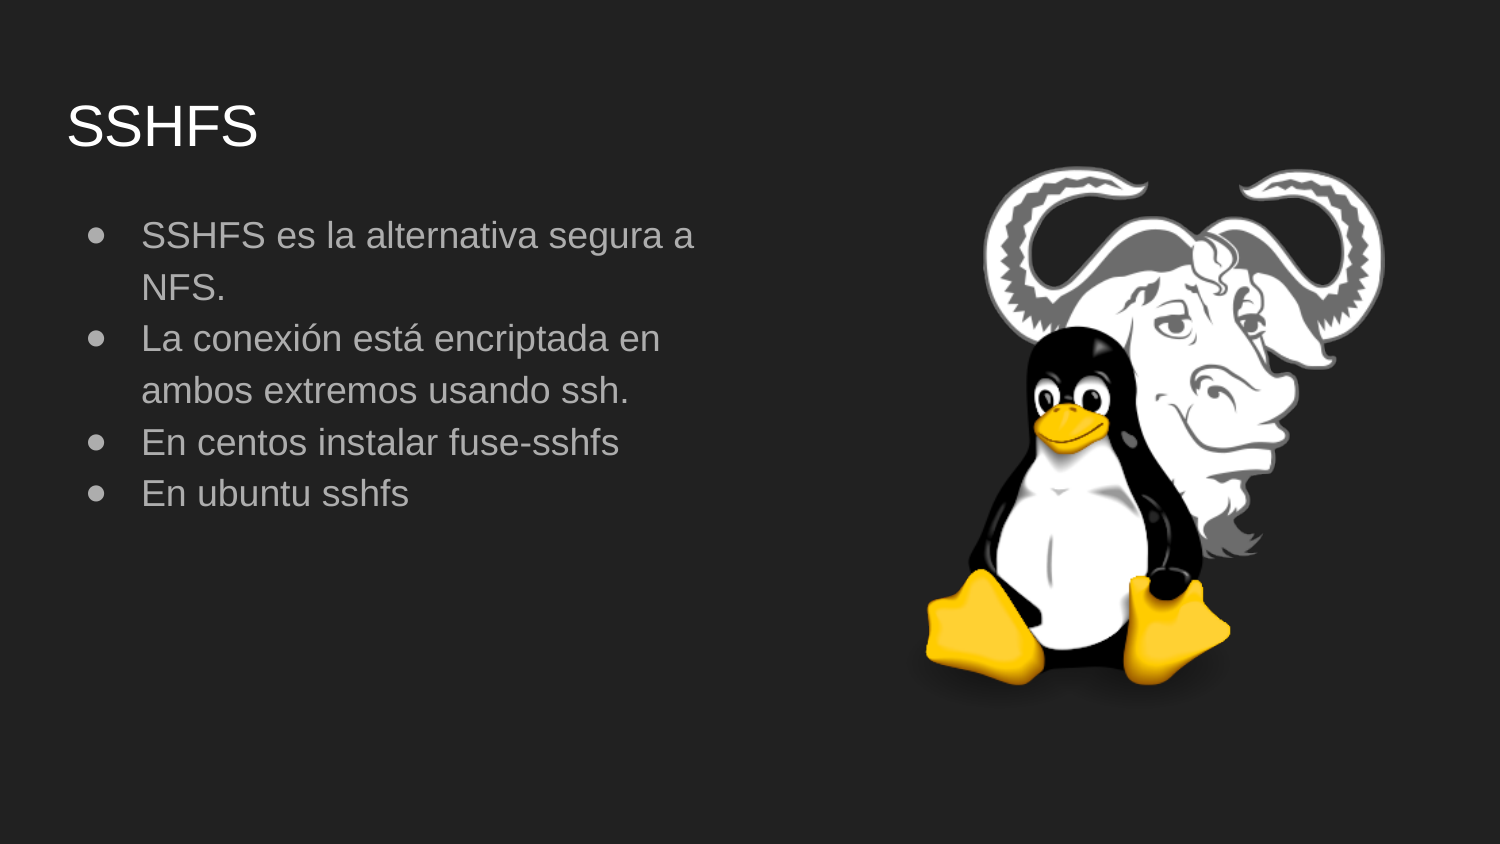

# SSHFS
SSHFS es la alternativa segura a NFS.
La conexión está encriptada en ambos extremos usando ssh.
En centos instalar fuse-sshfs
En ubuntu sshfs